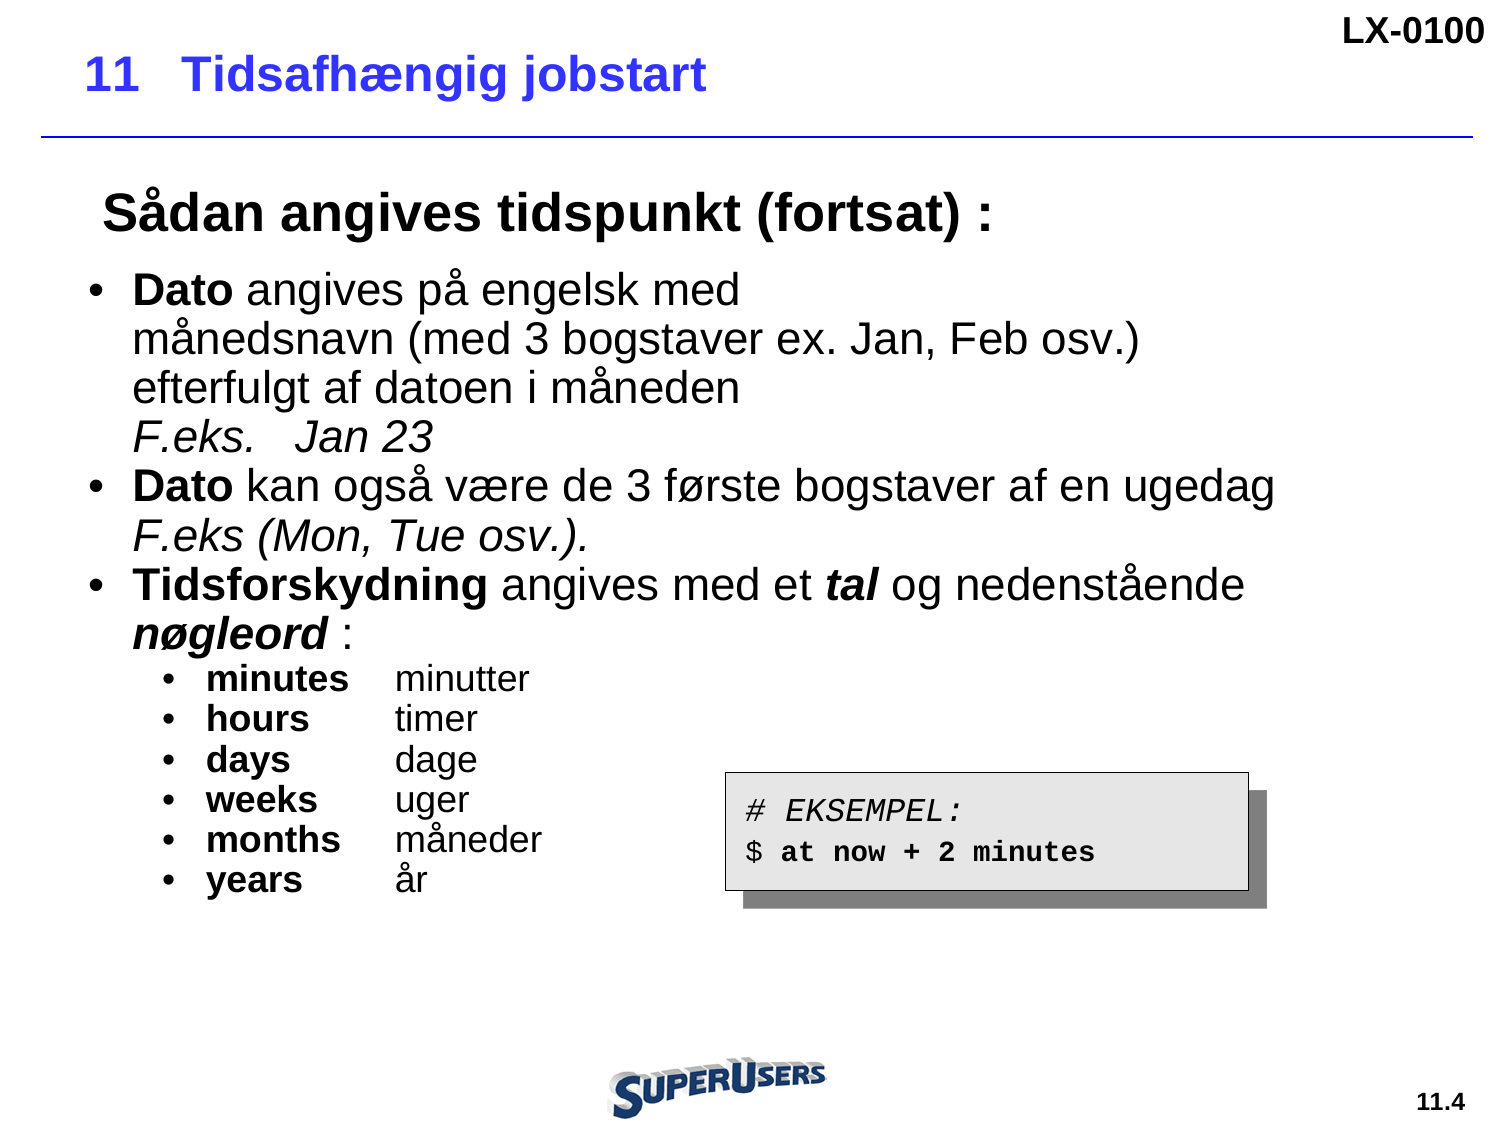

# 11 Tidsafhængig jobstart
Sådan angives tidspunkt (fortsat) :
Dato angives på engelsk med
månedsnavn (med 3 bogstaver ex. Jan, Feb osv.)
efterfulgt af datoen i måneden
F.eks. Jan 23
Dato kan også være de 3 første bogstaver af en ugedag
F.eks (Mon, Tue osv.).
Tidsforskydning angives med et tal og nedenstå­ende nøgleord :
minutes 	minutter
hours 	timer
days 	dage
weeks 	uger
months	måneder
years	år
 # EKSEMPEL:
 $ at now + 2 minutes